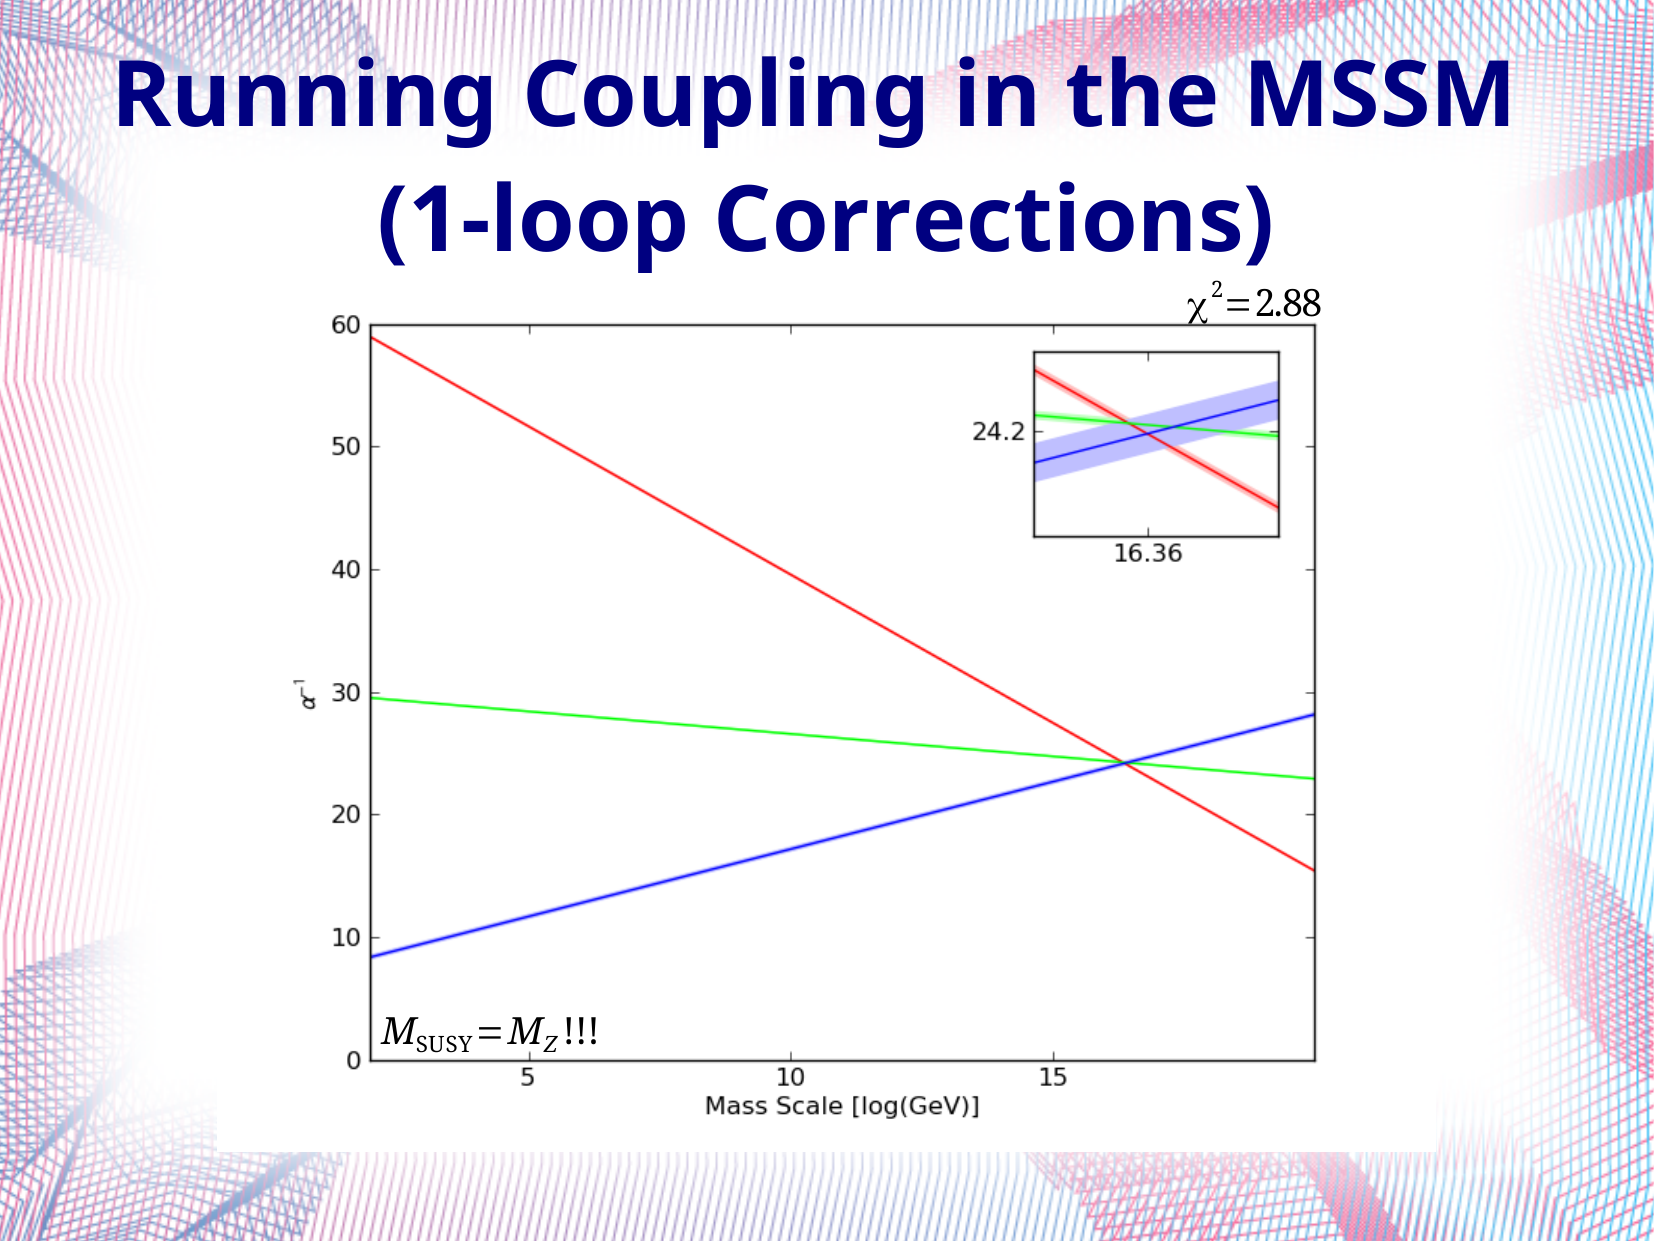

# Running Coupling in the MSSM (1-loop Corrections)